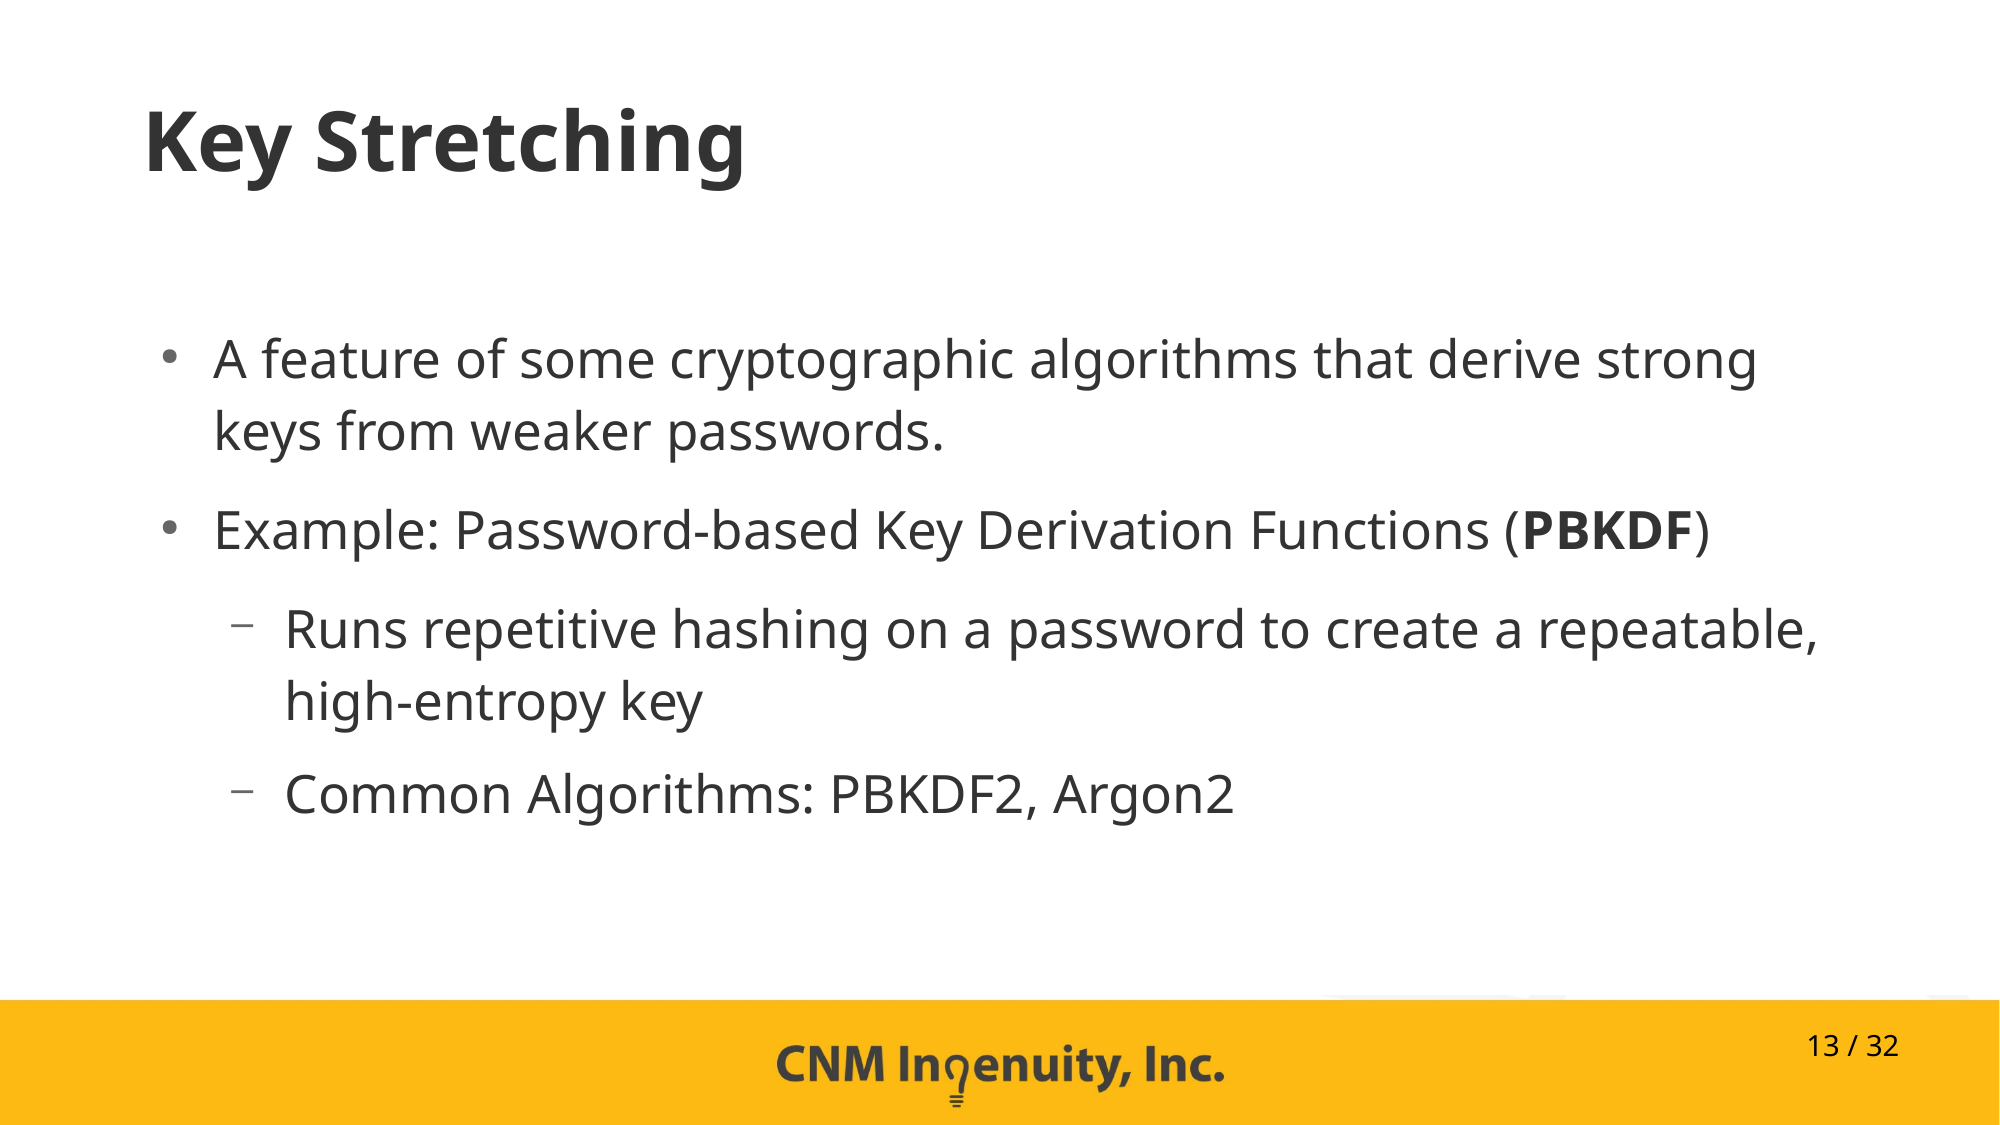

# Key Stretching
A feature of some cryptographic algorithms that derive strong keys from weaker passwords.
Example: Password-based Key Derivation Functions (PBKDF)
Runs repetitive hashing on a password to create a repeatable, high-entropy key
Common Algorithms: PBKDF2, Argon2
13